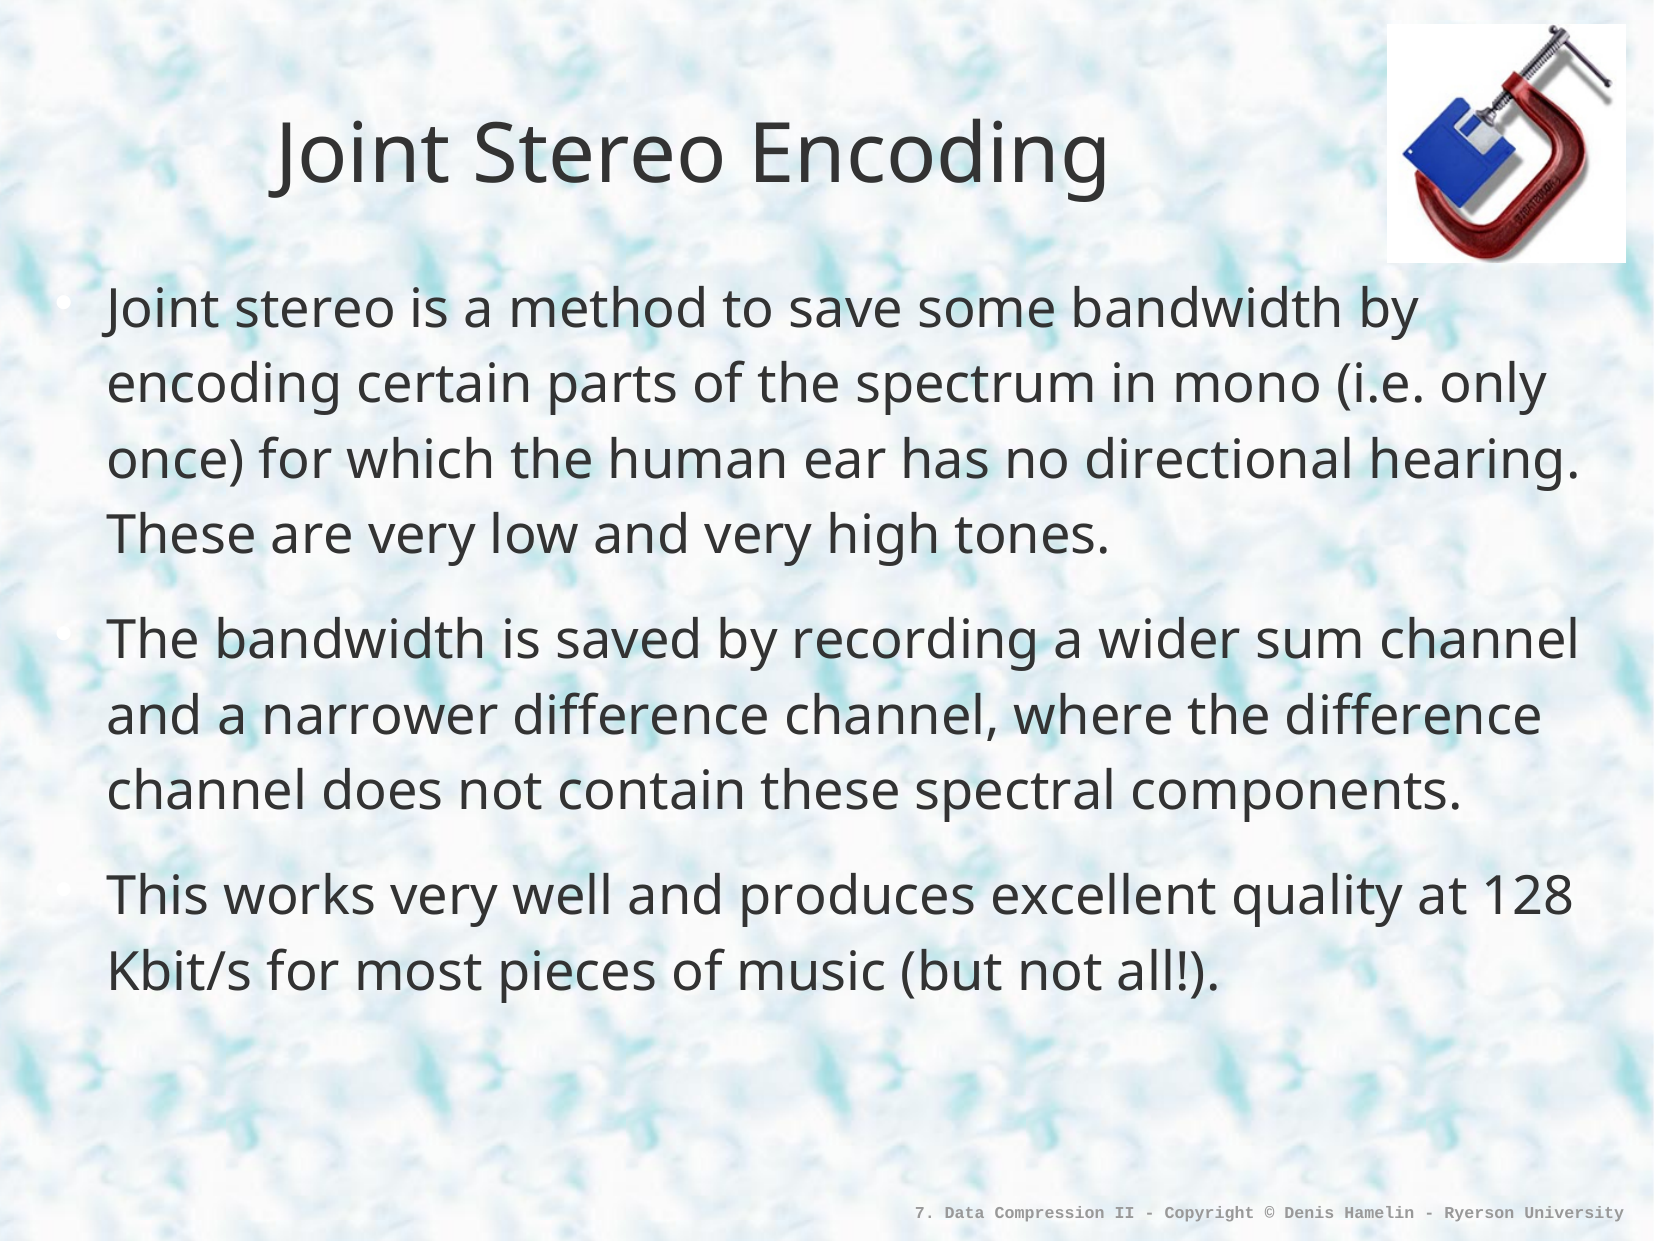

# Joint Stereo Encoding
Joint stereo is a method to save some bandwidth by encoding certain parts of the spectrum in mono (i.e. only once) for which the human ear has no directional hearing. These are very low and very high tones.
The bandwidth is saved by recording a wider sum channel and a narrower difference channel, where the difference channel does not contain these spectral components.
This works very well and produces excellent quality at 128 Kbit/s for most pieces of music (but not all!).